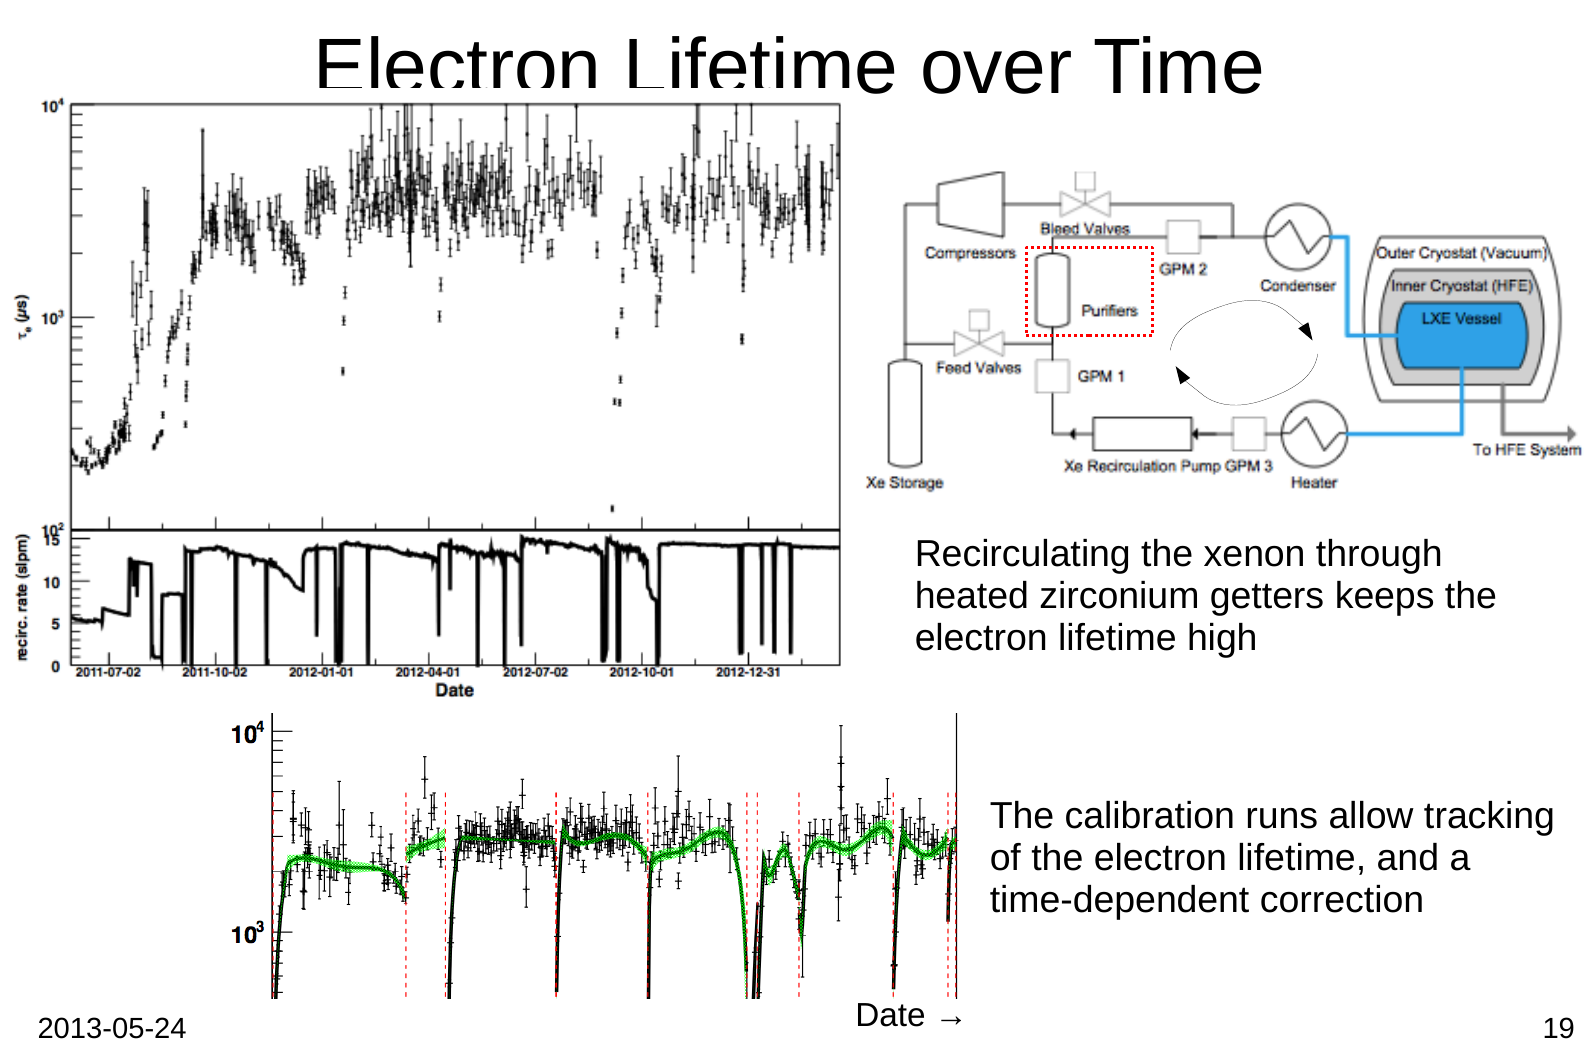

# Electron Lifetime over Time
Recirculating the xenon through heated zirconium getters keeps the electron lifetime high
The calibration runs allow tracking of the electron lifetime, and a time-dependent correction
Date →
2013-05-24
19